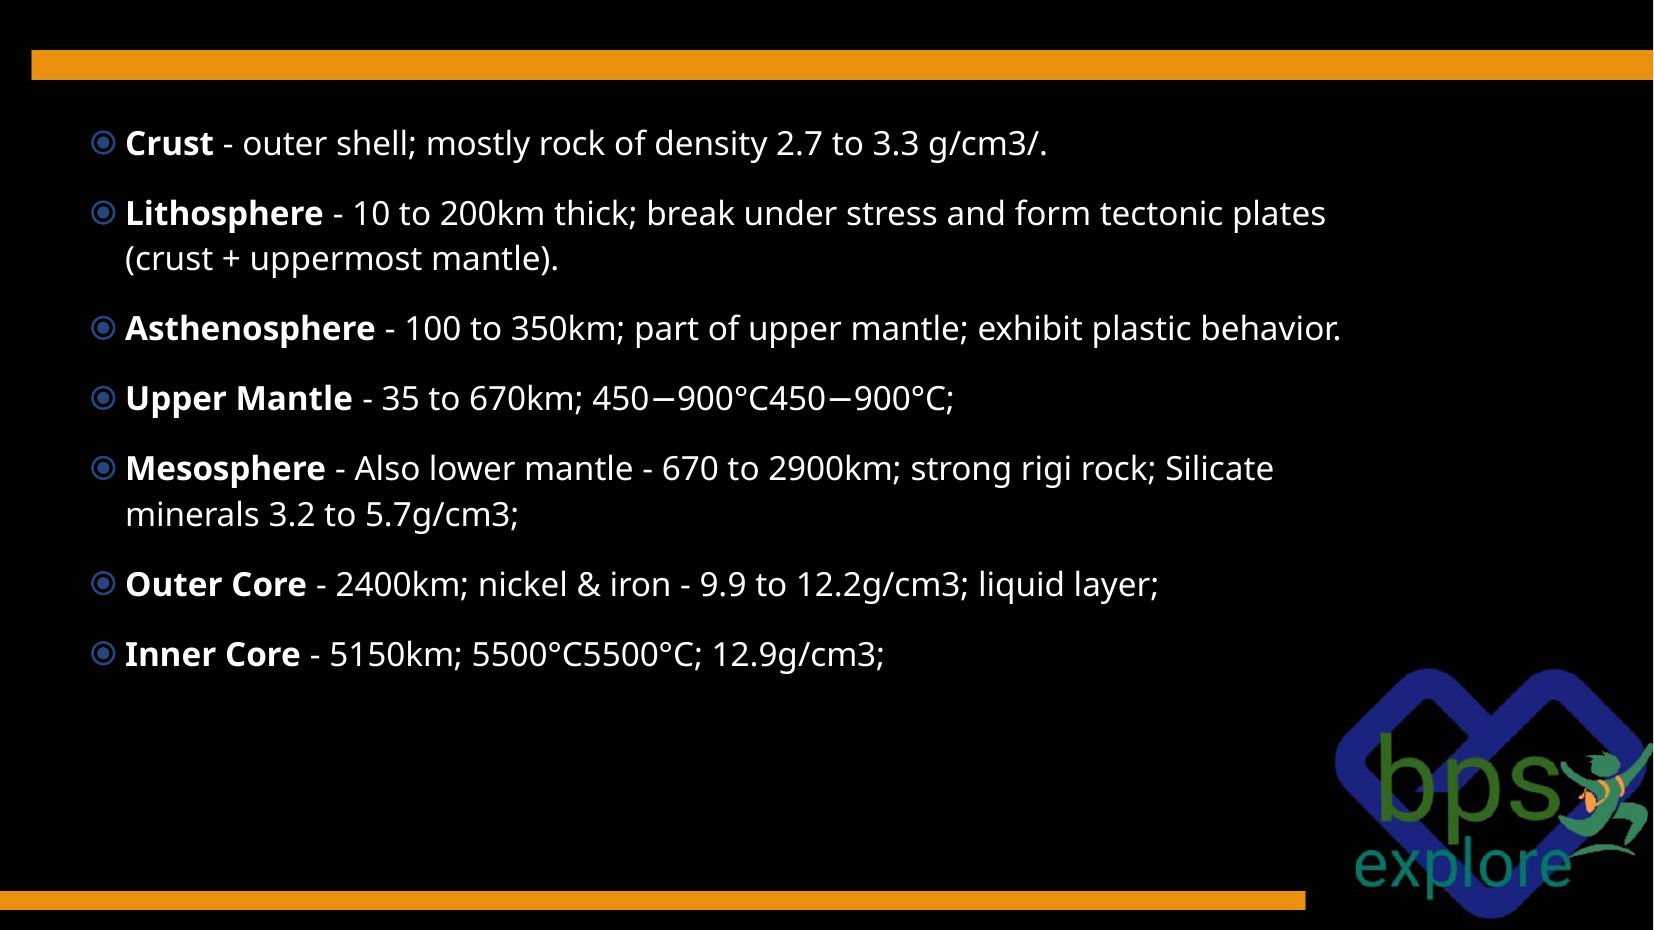

Crust - outer shell; mostly rock of density 2.7 to 3.3 g/cm3/.
Lithosphere - 10 to 200km thick; break under stress and form tectonic plates (crust + uppermost mantle).
Asthenosphere - 100 to 350km; part of upper mantle; exhibit plastic behavior.
Upper Mantle - 35 to 670km; 450−900°C450−900°C;
Mesosphere - Also lower mantle - 670 to 2900km; strong rigi rock; Silicate minerals 3.2 to 5.7g/cm3;
Outer Core - 2400km; nickel & iron - 9.9 to 12.2g/cm3; liquid layer;
Inner Core - 5150km; 5500°C5500°C; 12.9g/cm3;